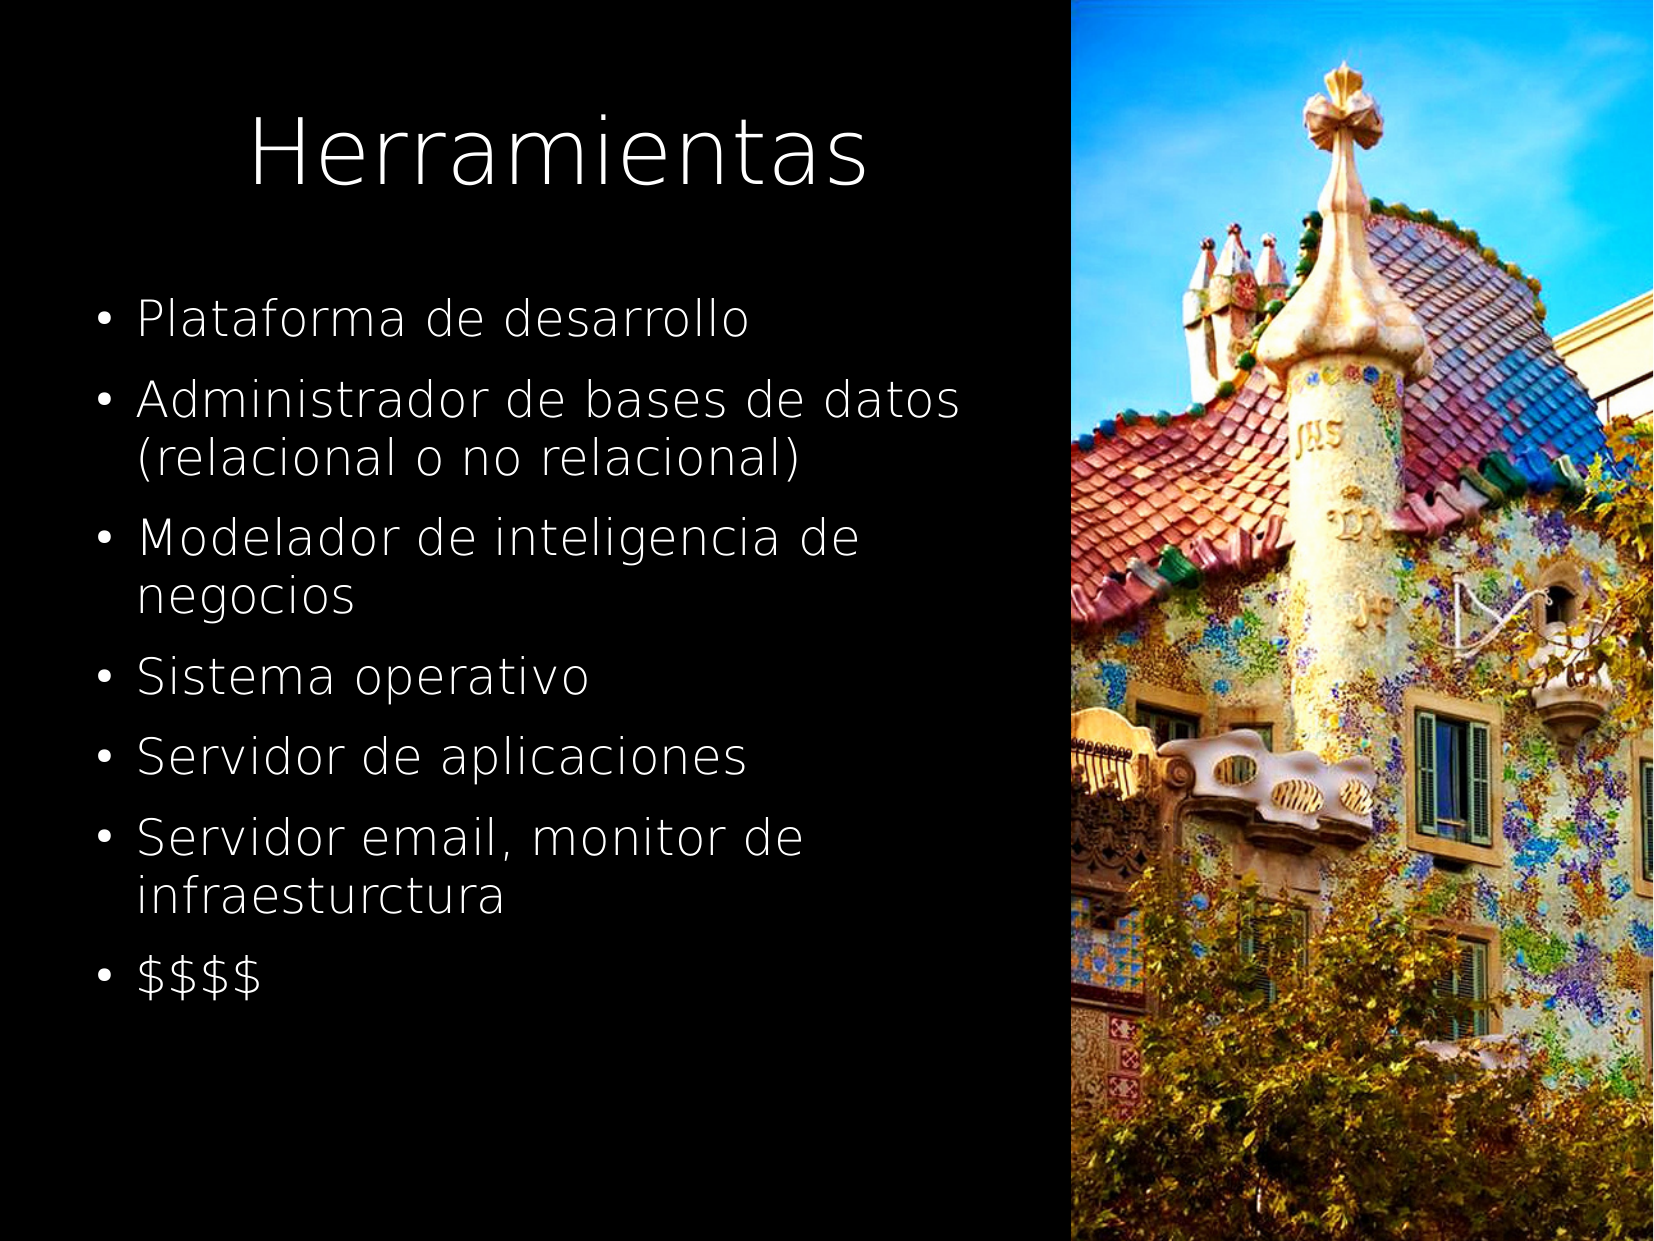

# Herramientas
Plataforma de desarrollo
Administrador de bases de datos (relacional o no relacional)
Modelador de inteligencia de negocios
Sistema operativo
Servidor de aplicaciones
Servidor email, monitor de infraesturctura
$$$$